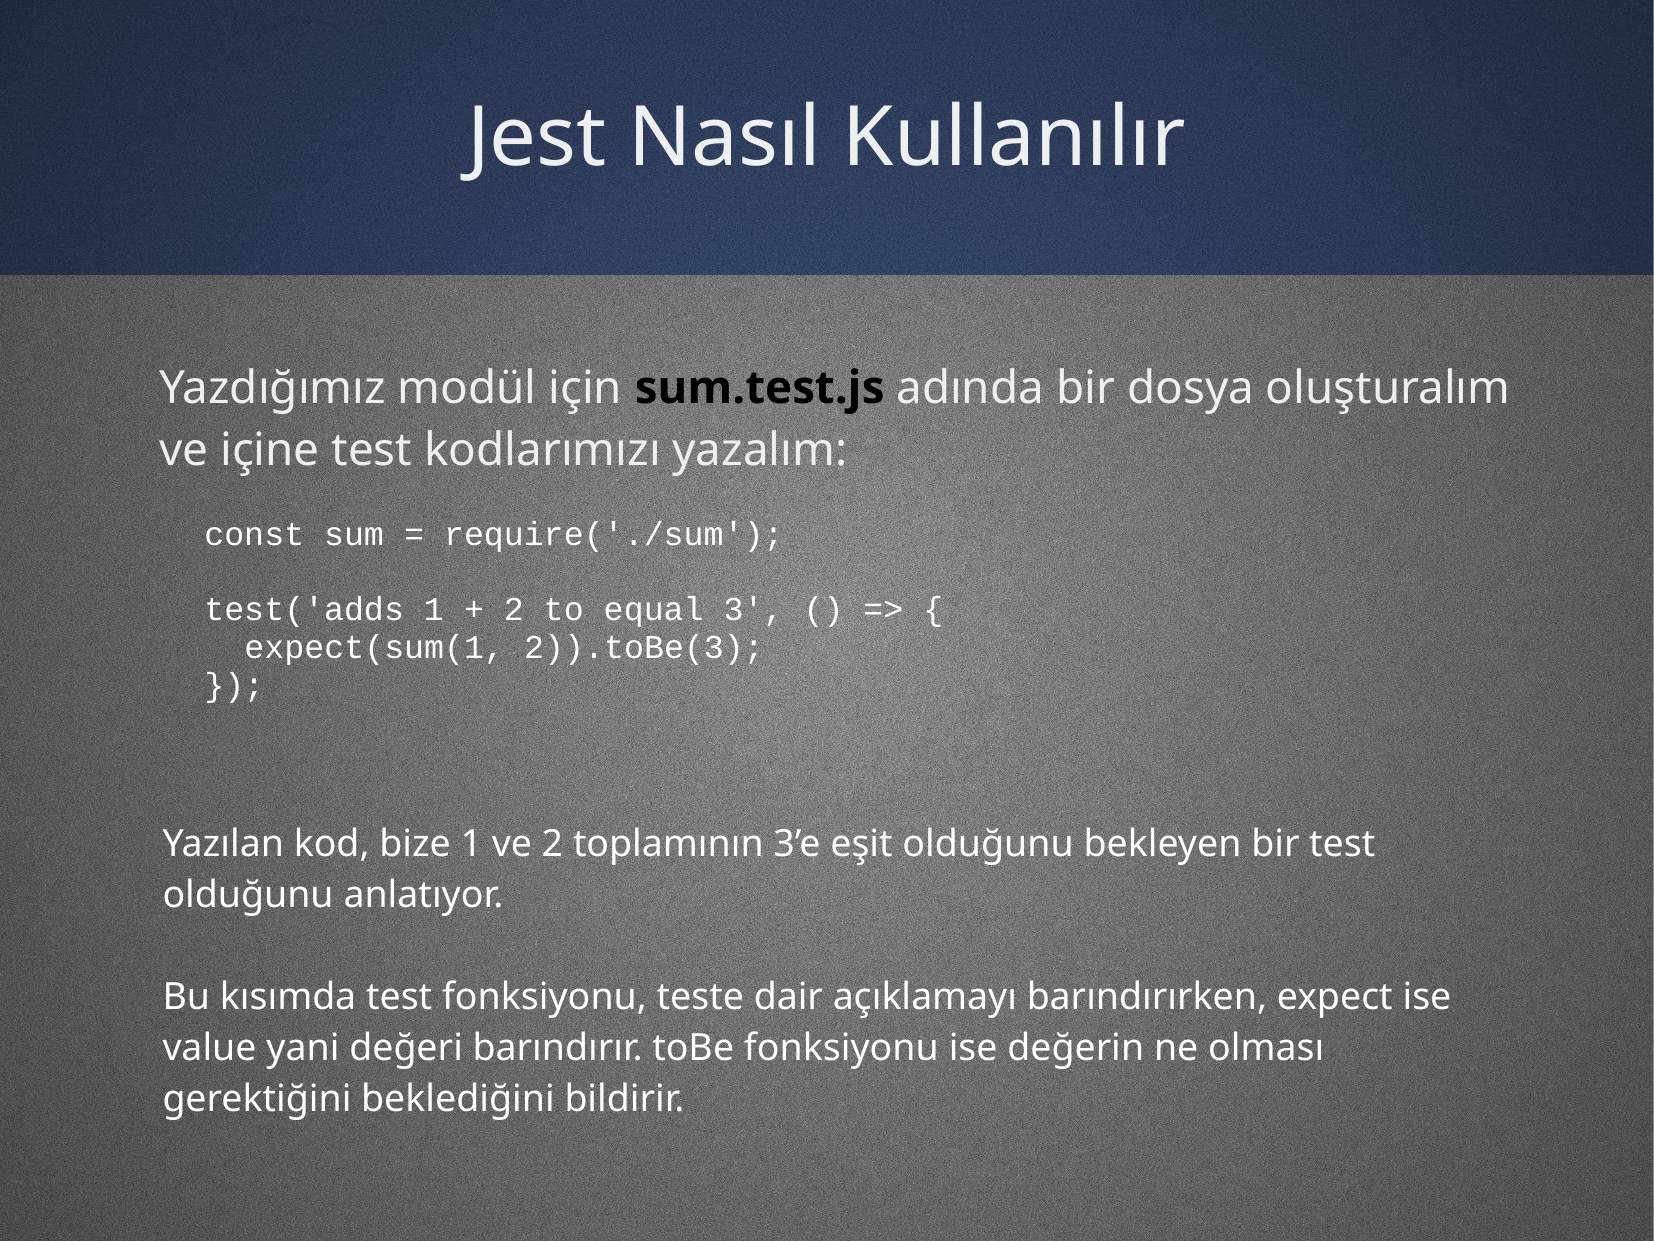

# Jest Nasıl Kullanılır
Yazdığımız modül için sum.test.js adında bir dosya oluşturalım ve içine test kodlarımızı yazalım:
const sum = require('./sum');
test('adds 1 + 2 to equal 3', () => {
 expect(sum(1, 2)).toBe(3);
});
Yazılan kod, bize 1 ve 2 toplamının 3’e eşit olduğunu bekleyen bir test olduğunu anlatıyor.
Bu kısımda test fonksiyonu, teste dair açıklamayı barındırırken, expect ise value yani değeri barındırır. toBe fonksiyonu ise değerin ne olması gerektiğini beklediğini bildirir.